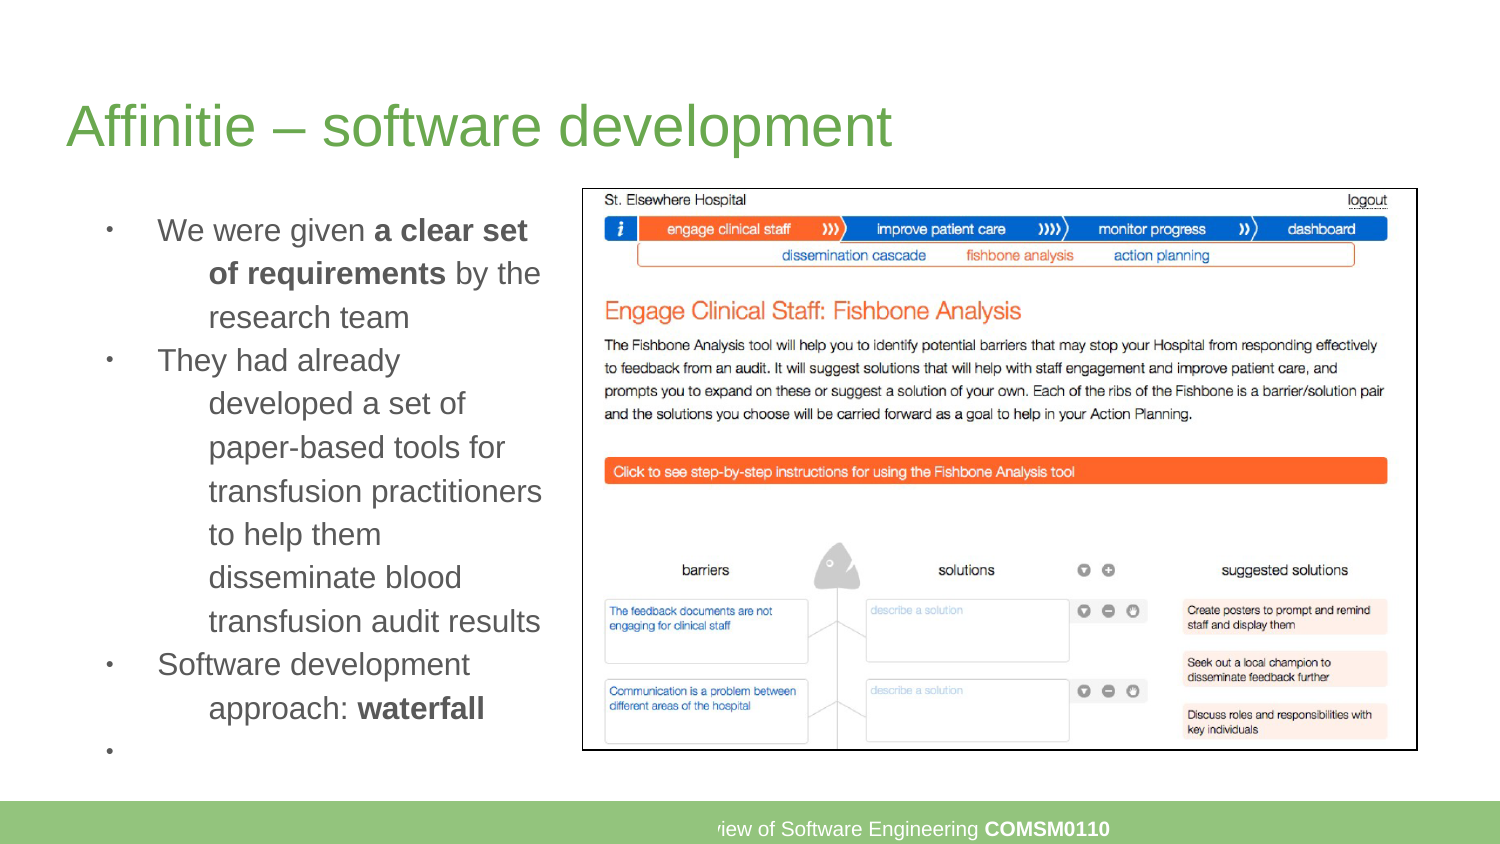

# Affinitie – software development
We were given a clear set of requirements by the research team
They had already developed a set of paper-based tools for transfusion practitioners to help them disseminate blood transfusion audit results
Software development approach: waterfall